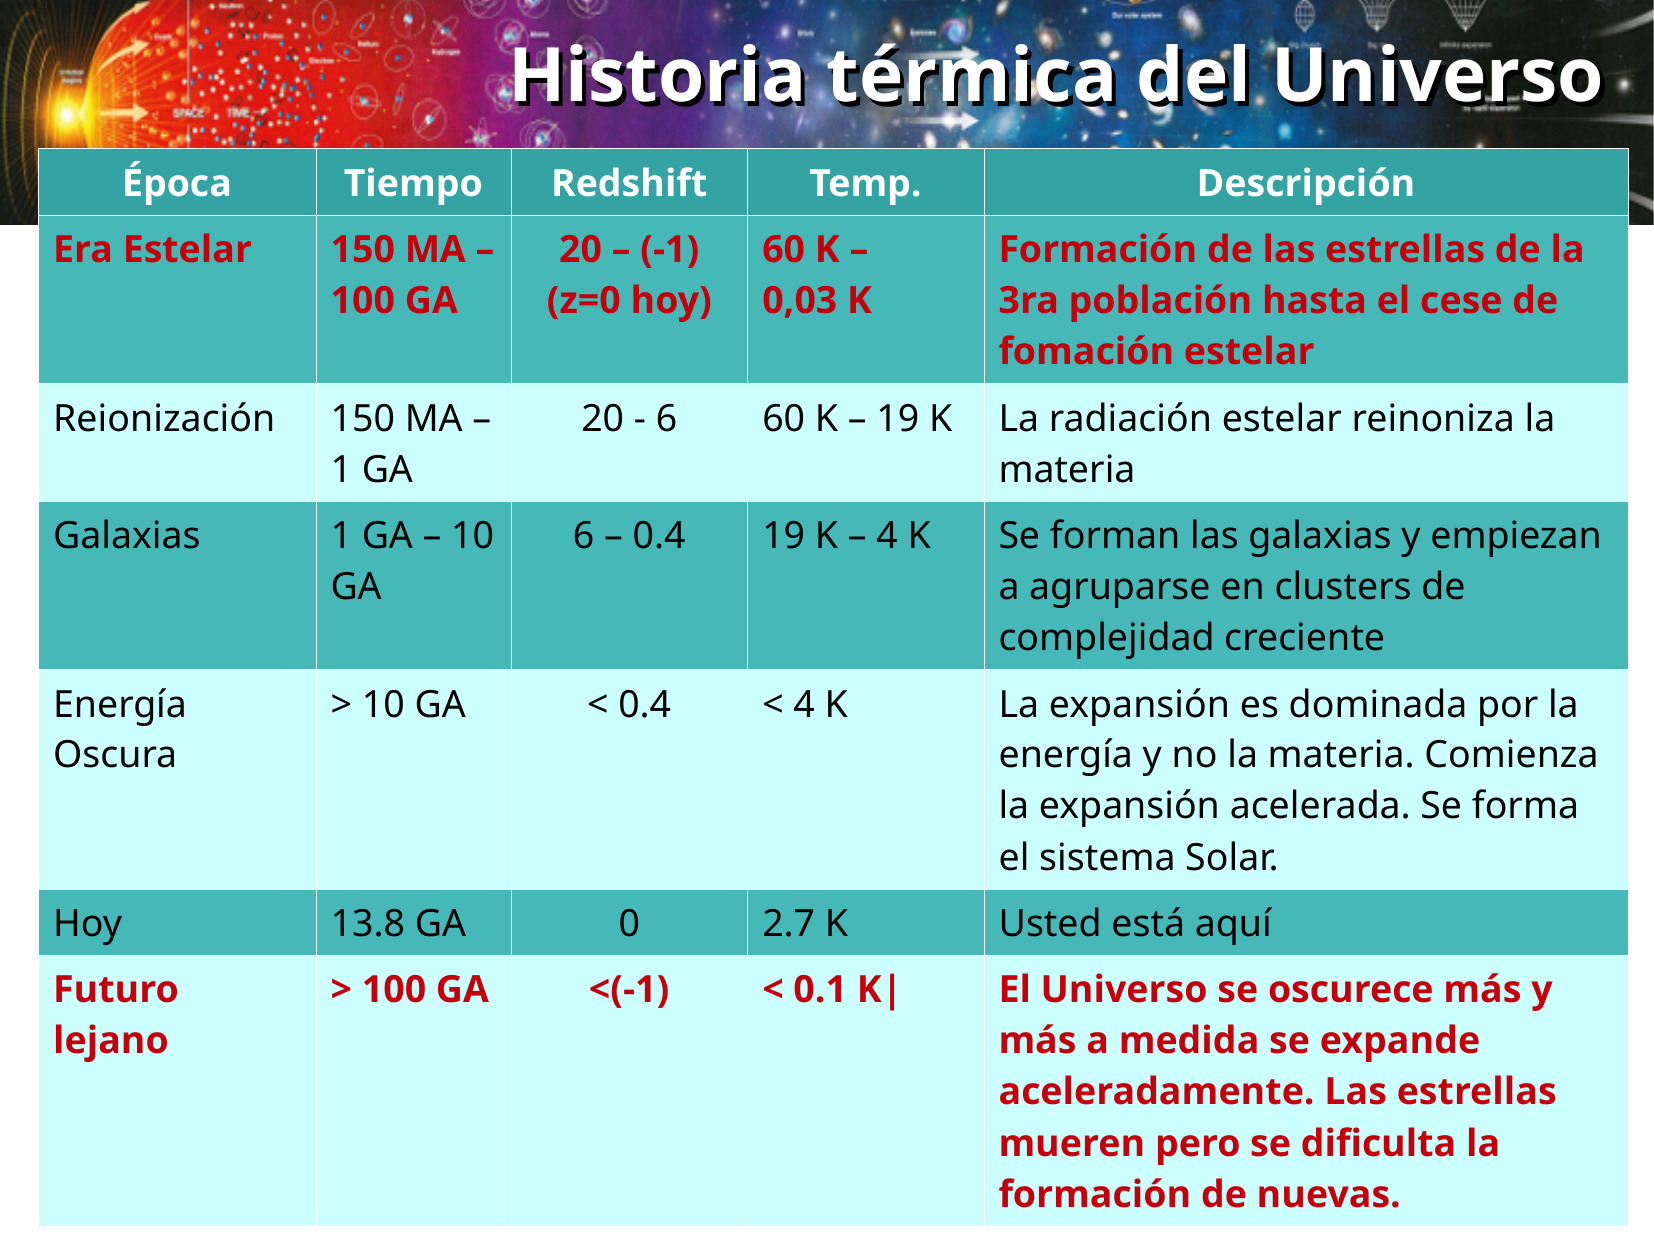

# Historia térmica del Universo
| Época | Tiempo | Redshift | Temp. | Descripción |
| --- | --- | --- | --- | --- |
| Era Estelar | 150 MA – 100 GA | 20 – (-1) (z=0 hoy) | 60 K – 0,03 K | Formación de las estrellas de la 3ra población hasta el cese de fomación estelar |
| Reionización | 150 MA – 1 GA | 20 - 6 | 60 K – 19 K | La radiación estelar reinoniza la materia |
| Galaxias | 1 GA – 10 GA | 6 – 0.4 | 19 K – 4 K | Se forman las galaxias y empiezan a agruparse en clusters de complejidad creciente |
| Energía Oscura | > 10 GA | < 0.4 | < 4 K | La expansión es dominada por la energía y no la materia. Comienza la expansión acelerada. Se forma el sistema Solar. |
| Hoy | 13.8 GA | 0 | 2.7 K | Usted está aquí |
| Futuro lejano | > 100 GA | <(-1) | < 0.1 K| | El Universo se oscurece más y más a medida se expande aceleradamente. Las estrellas mueren pero se dificulta la formación de nuevas. |
H. Asorey - Física IV B
32